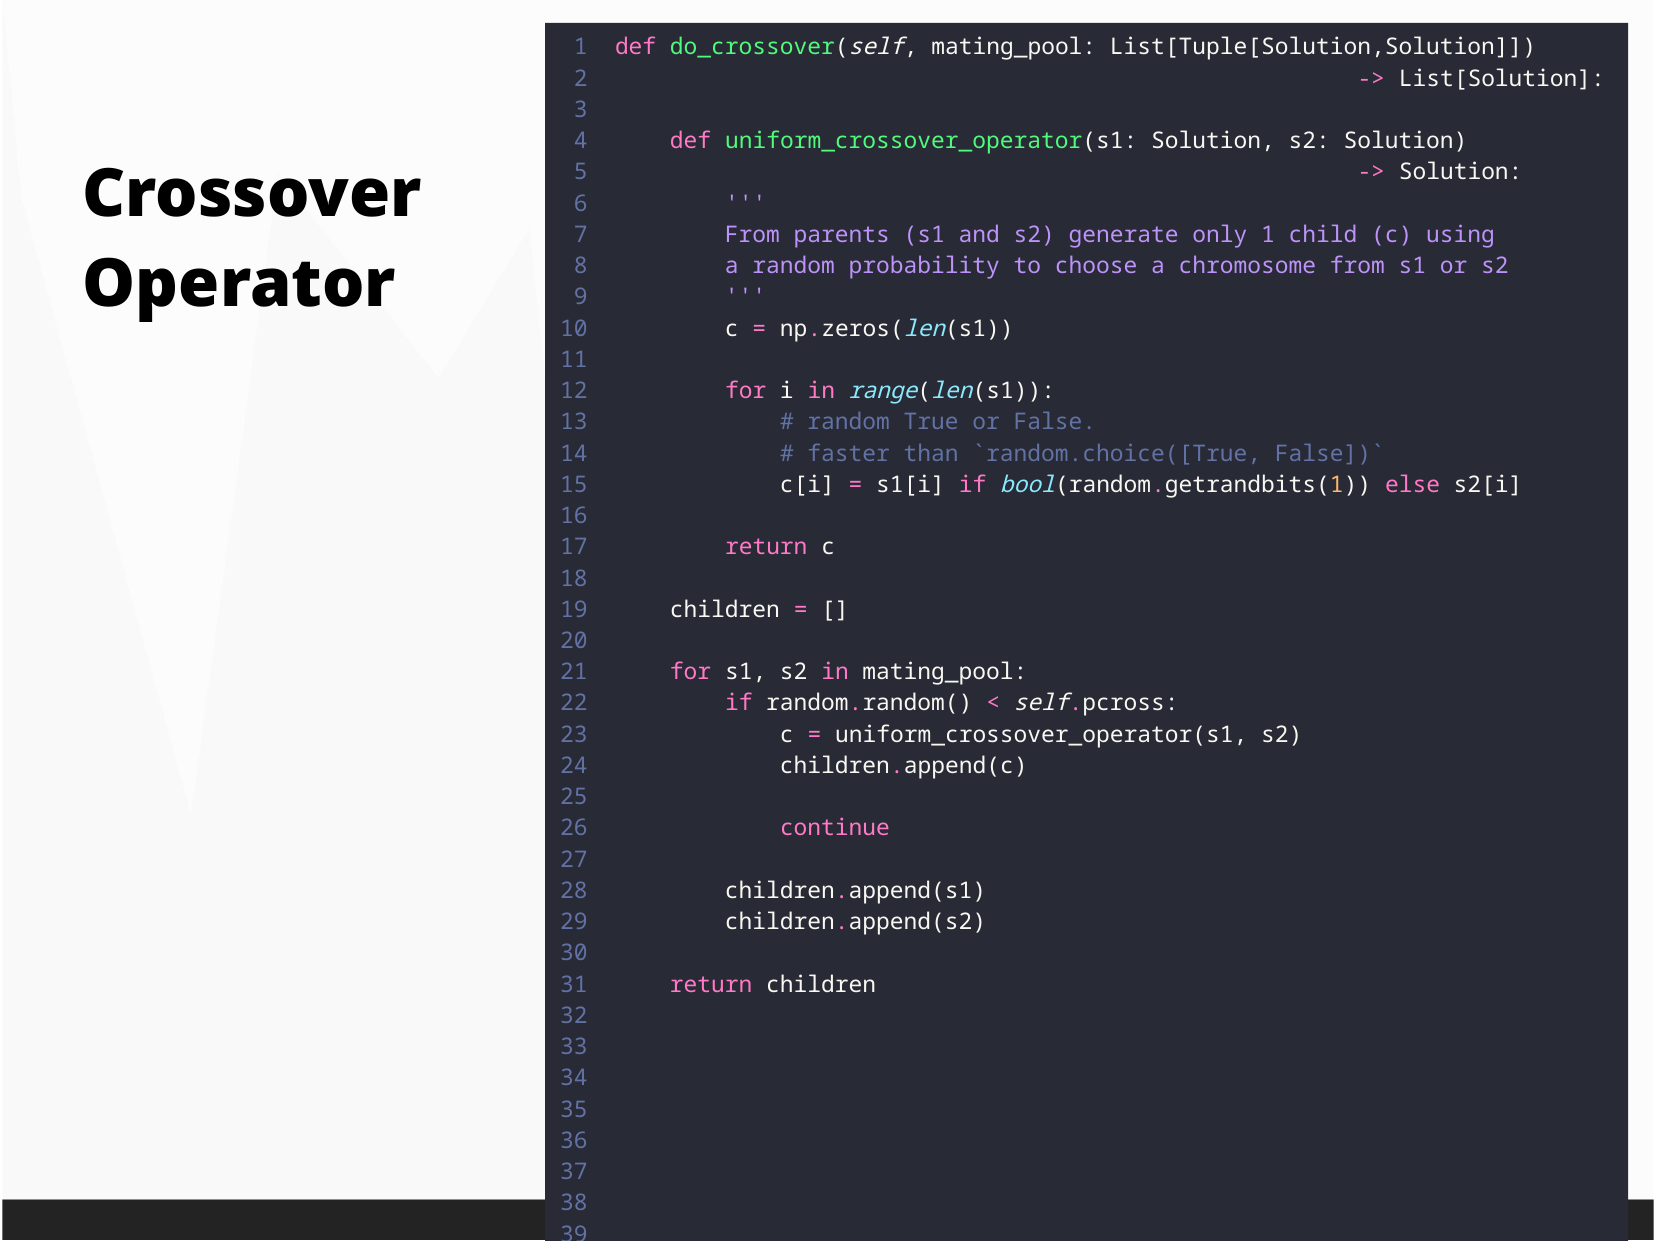

1 def do_crossover(self, mating_pool: List[Tuple[Solution,Solution]])
 2 -> List[Solution]:
 3
 4 def uniform_crossover_operator(s1: Solution, s2: Solution)
 5 -> Solution:
 6 '''
 7 From parents (s1 and s2) generate only 1 child (c) using
 8 a random probability to choose a chromosome from s1 or s2
 9 '''
10 c = np.zeros(len(s1))
11
12 for i in range(len(s1)):
13 # random True or False.
14 # faster than `random.choice([True, False])`
15 c[i] = s1[i] if bool(random.getrandbits(1)) else s2[i]
16
17 return c
18
19 children = []
20
21 for s1, s2 in mating_pool:
22 if random.random() < self.pcross:
23 c = uniform_crossover_operator(s1, s2)
24 children.append(c)
25
26 continue
27
28 children.append(s1)
29 children.append(s2)
30
31 return children
32
33
34
35
36
37
38
39
40
41
# Crossover Operator